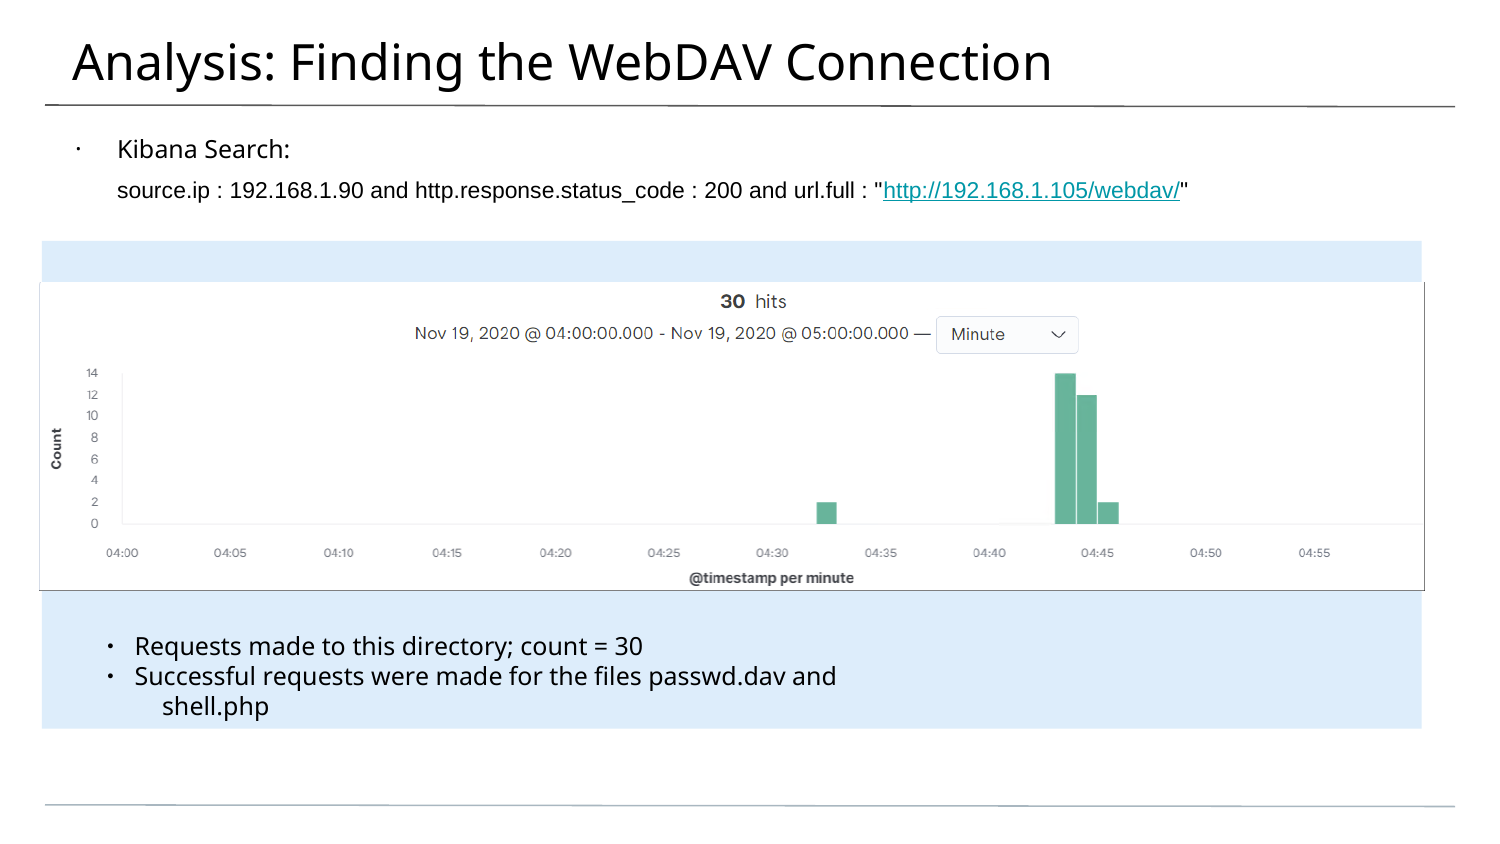

# Analysis: Finding the WebDAV Connection
.
Kibana Search:
source.ip : 192.168.1.90 and http.response.status_code : 200 and url.full : "http://192.168.1.105/webdav/"
Requests made to this directory; count = 30
Successful requests were made for the files passwd.dav and shell.php